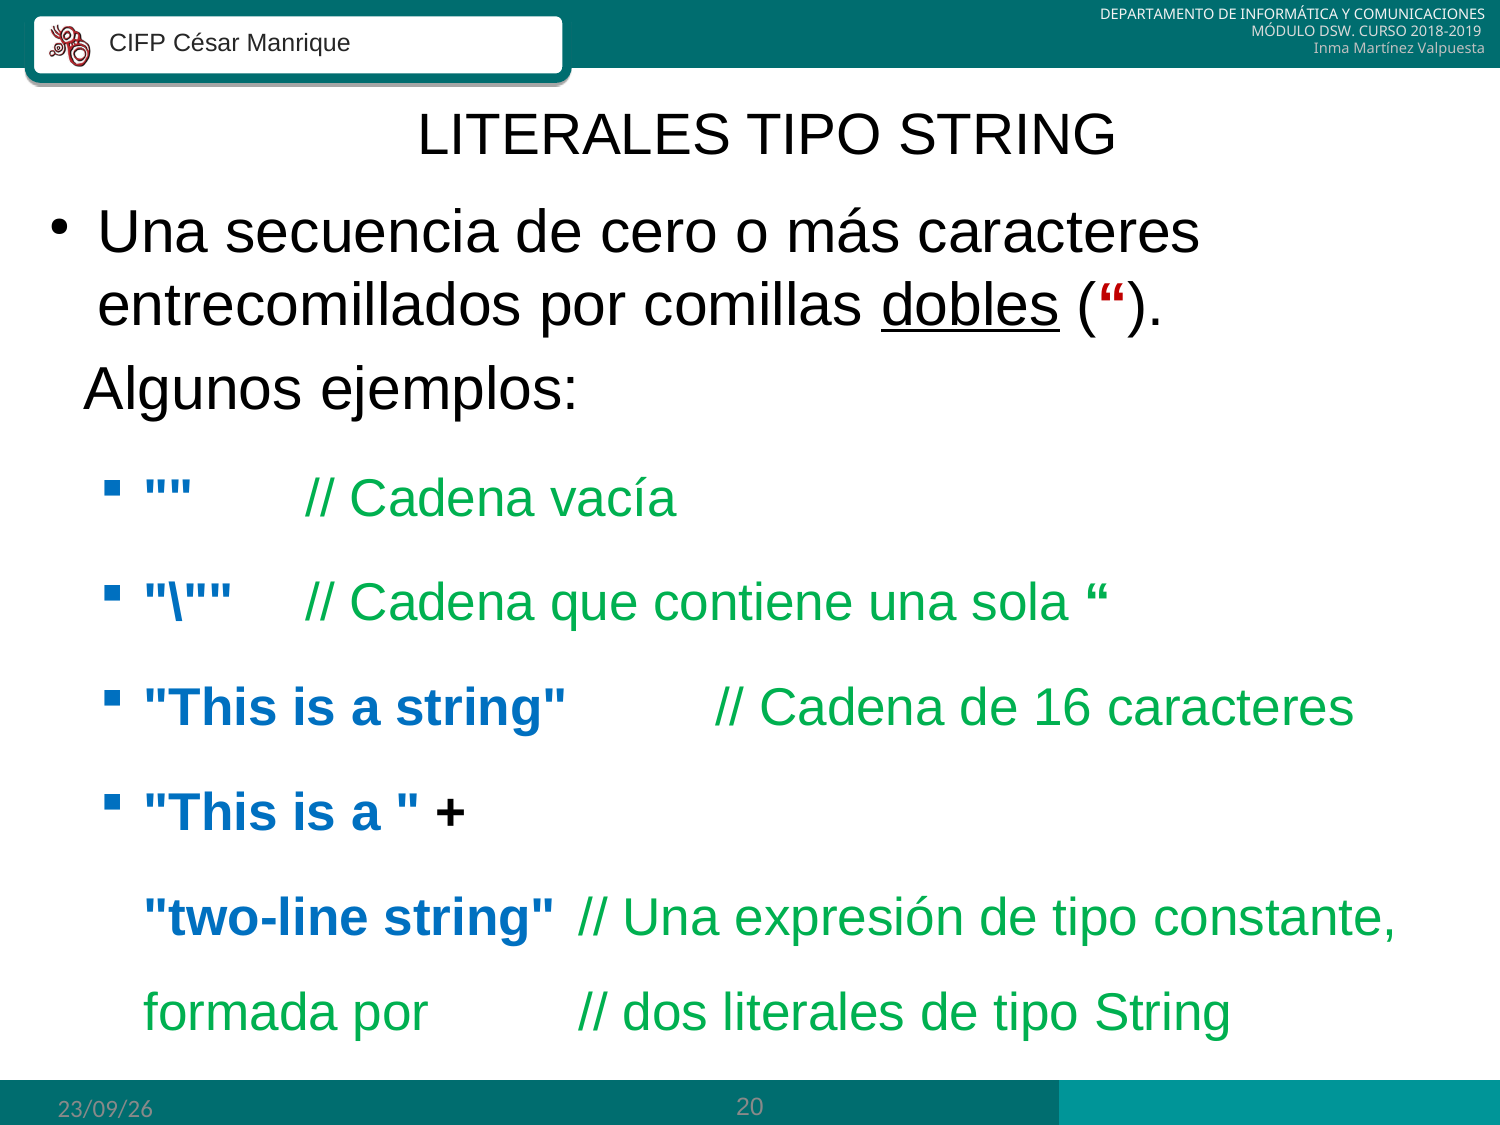

# LITERALES TIPO STRING
Una secuencia de cero o más caracteres entrecomillados por comillas dobles (“).
	Algunos ejemplos:
"" 			// Cadena vacía
"\"" 			// Cadena que contiene una sola “
"This is a string" 		// Cadena de 16 caracteres
"This is a " +
	"two-line string" 		// Una expresión de tipo constante, formada por 				// dos literales de tipo String